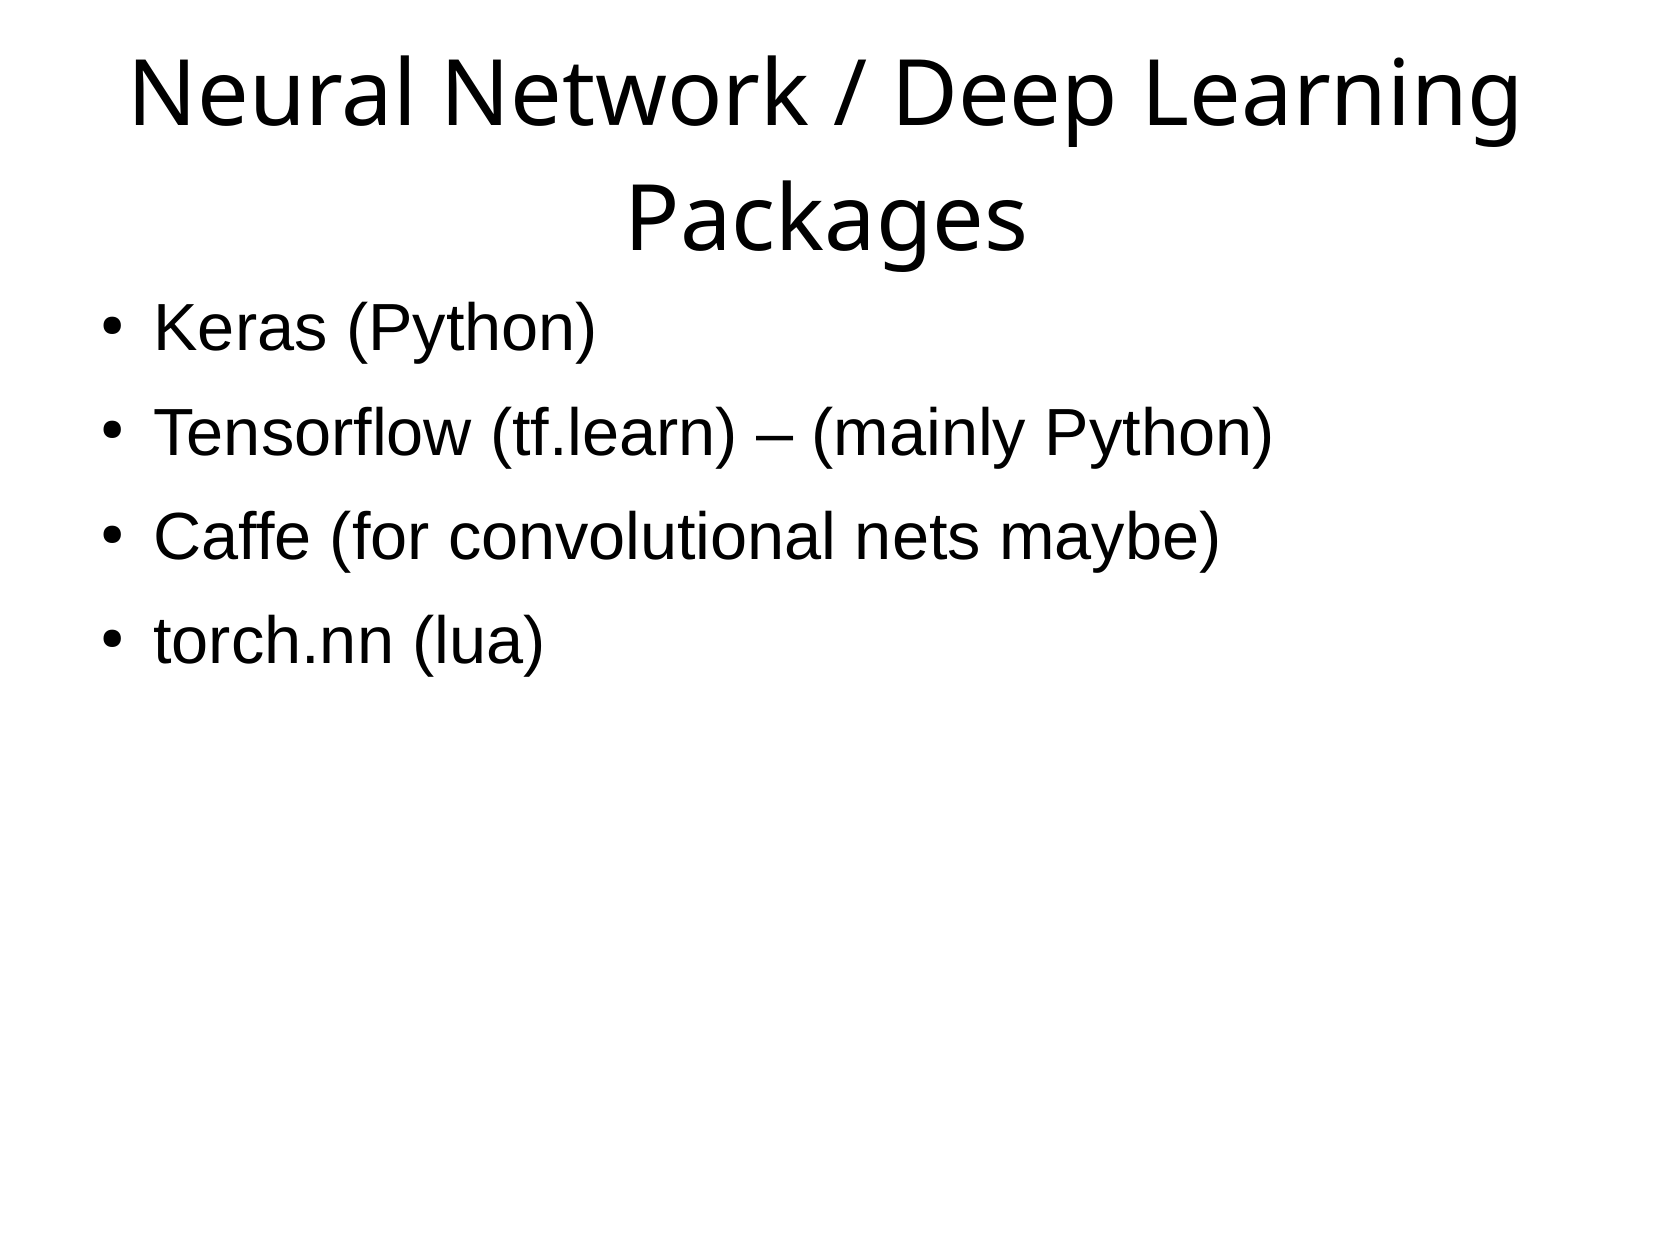

# Neural Network / Deep Learning Packages
Keras (Python)
Tensorflow (tf.learn) – (mainly Python)
Caffe (for convolutional nets maybe)
torch.nn (lua)